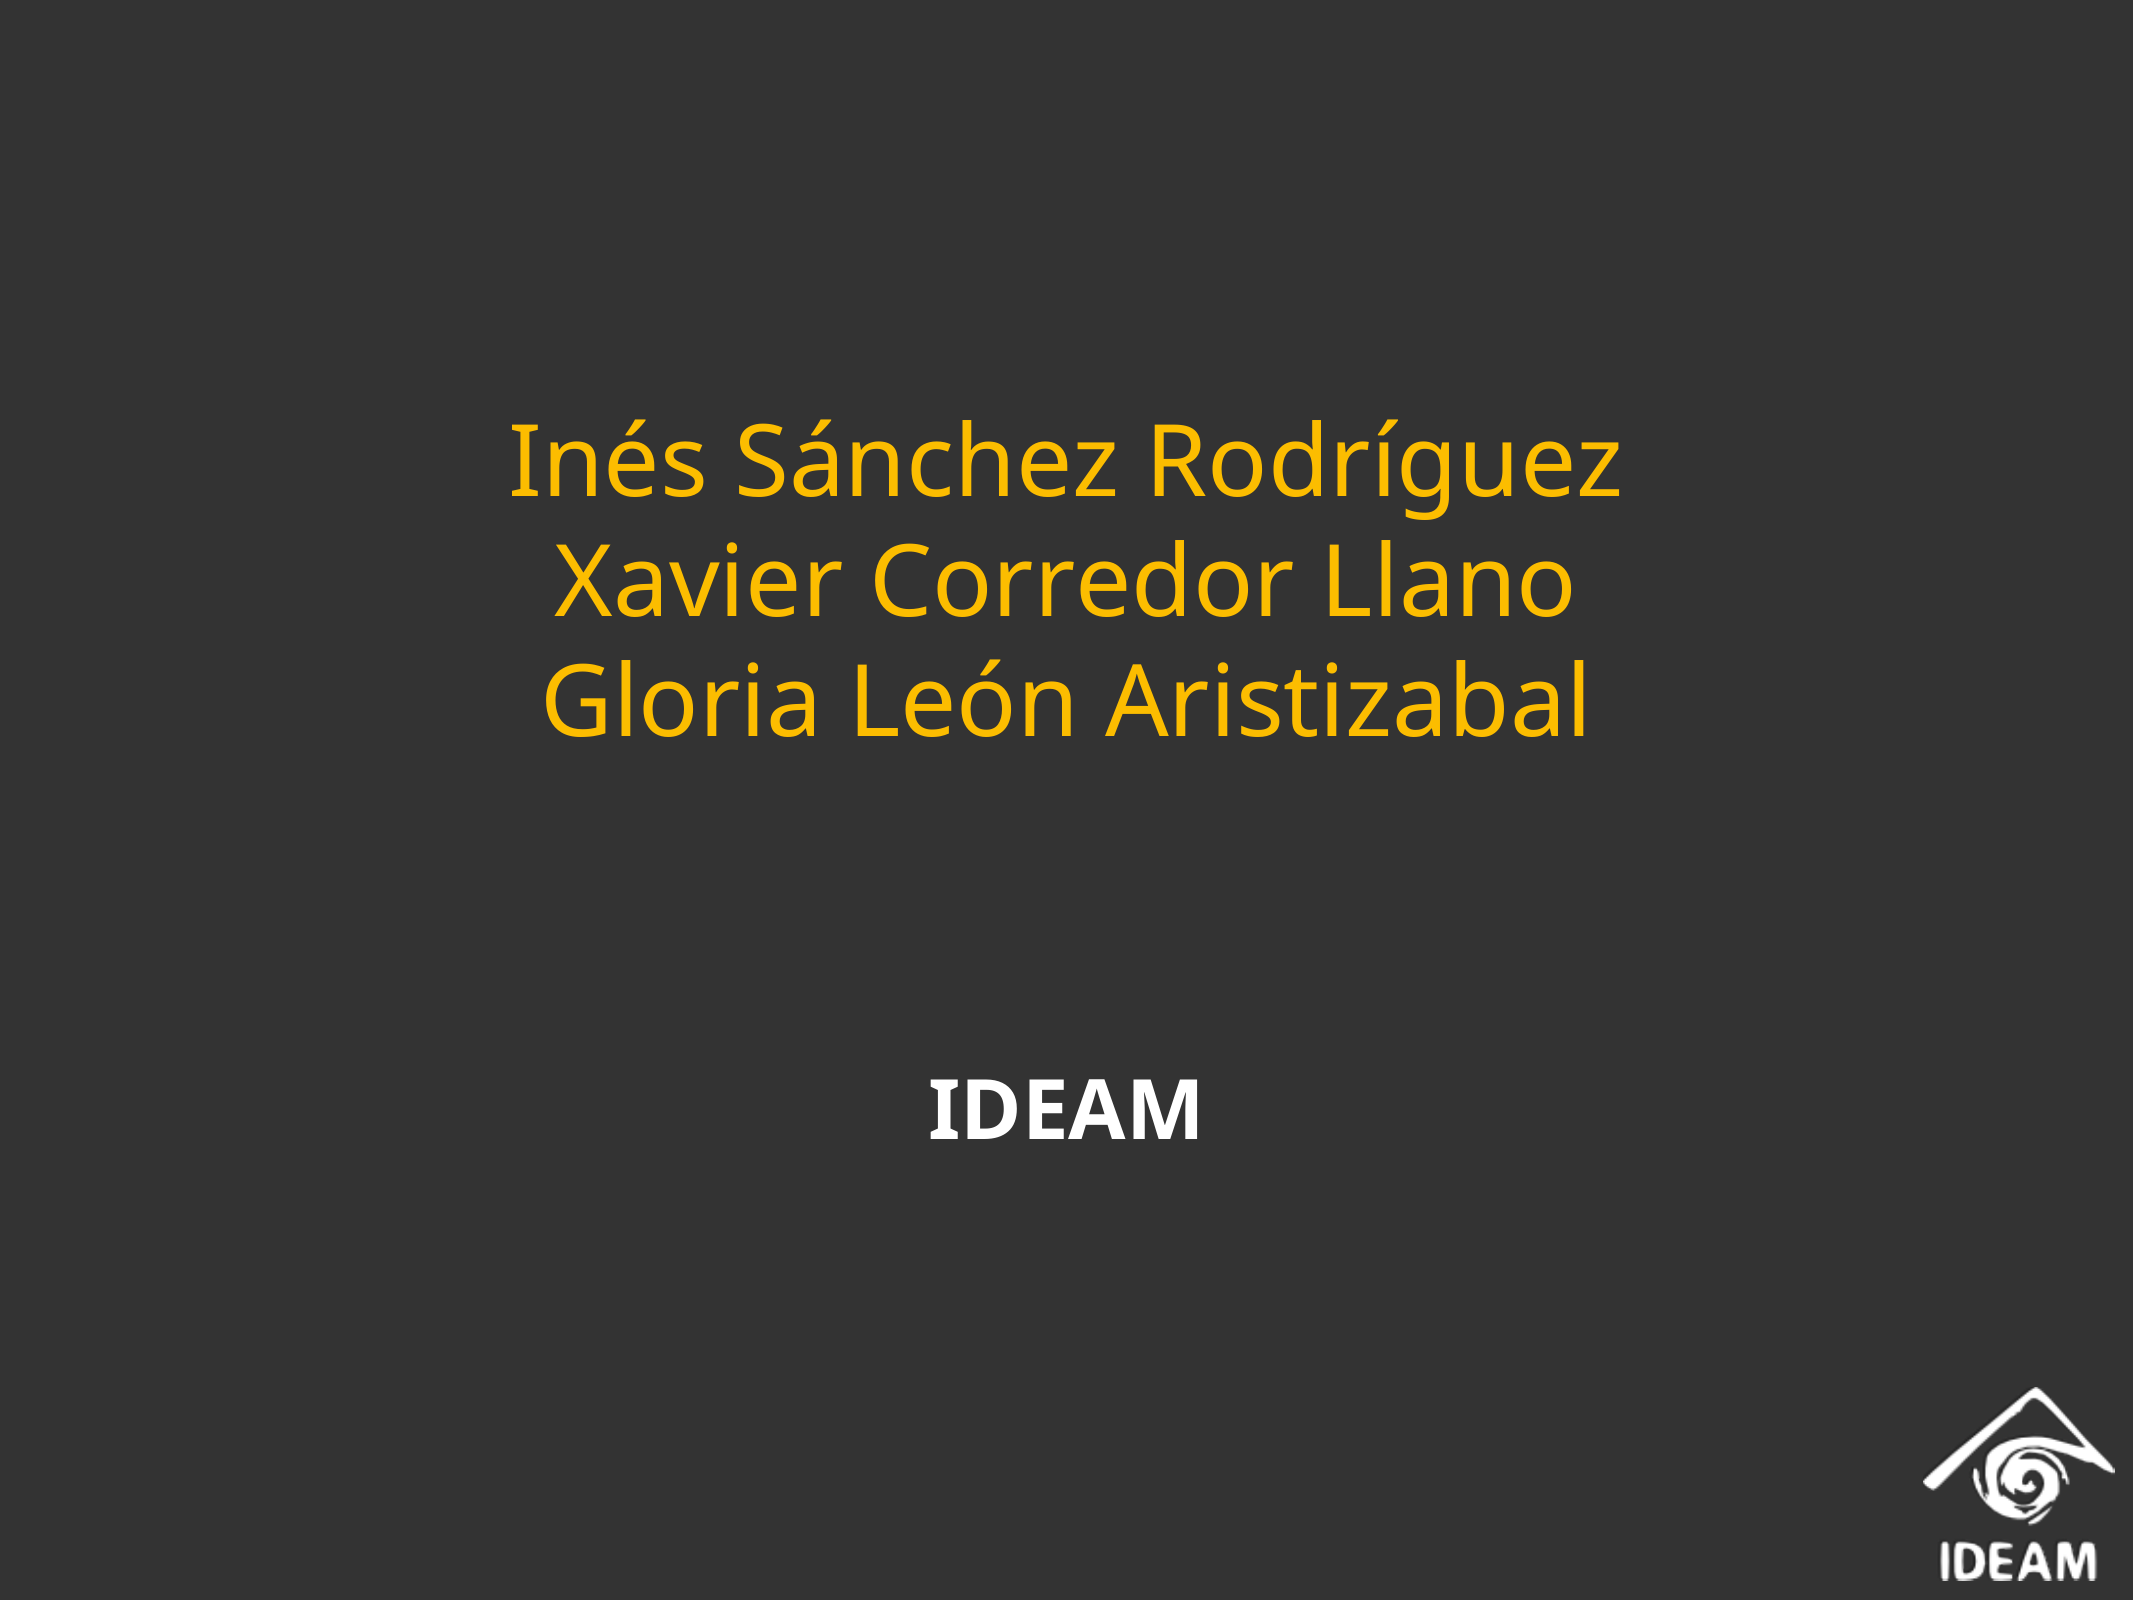

Inés Sánchez Rodríguez
Xavier Corredor Llano
Gloria León Aristizabal
IDEAM